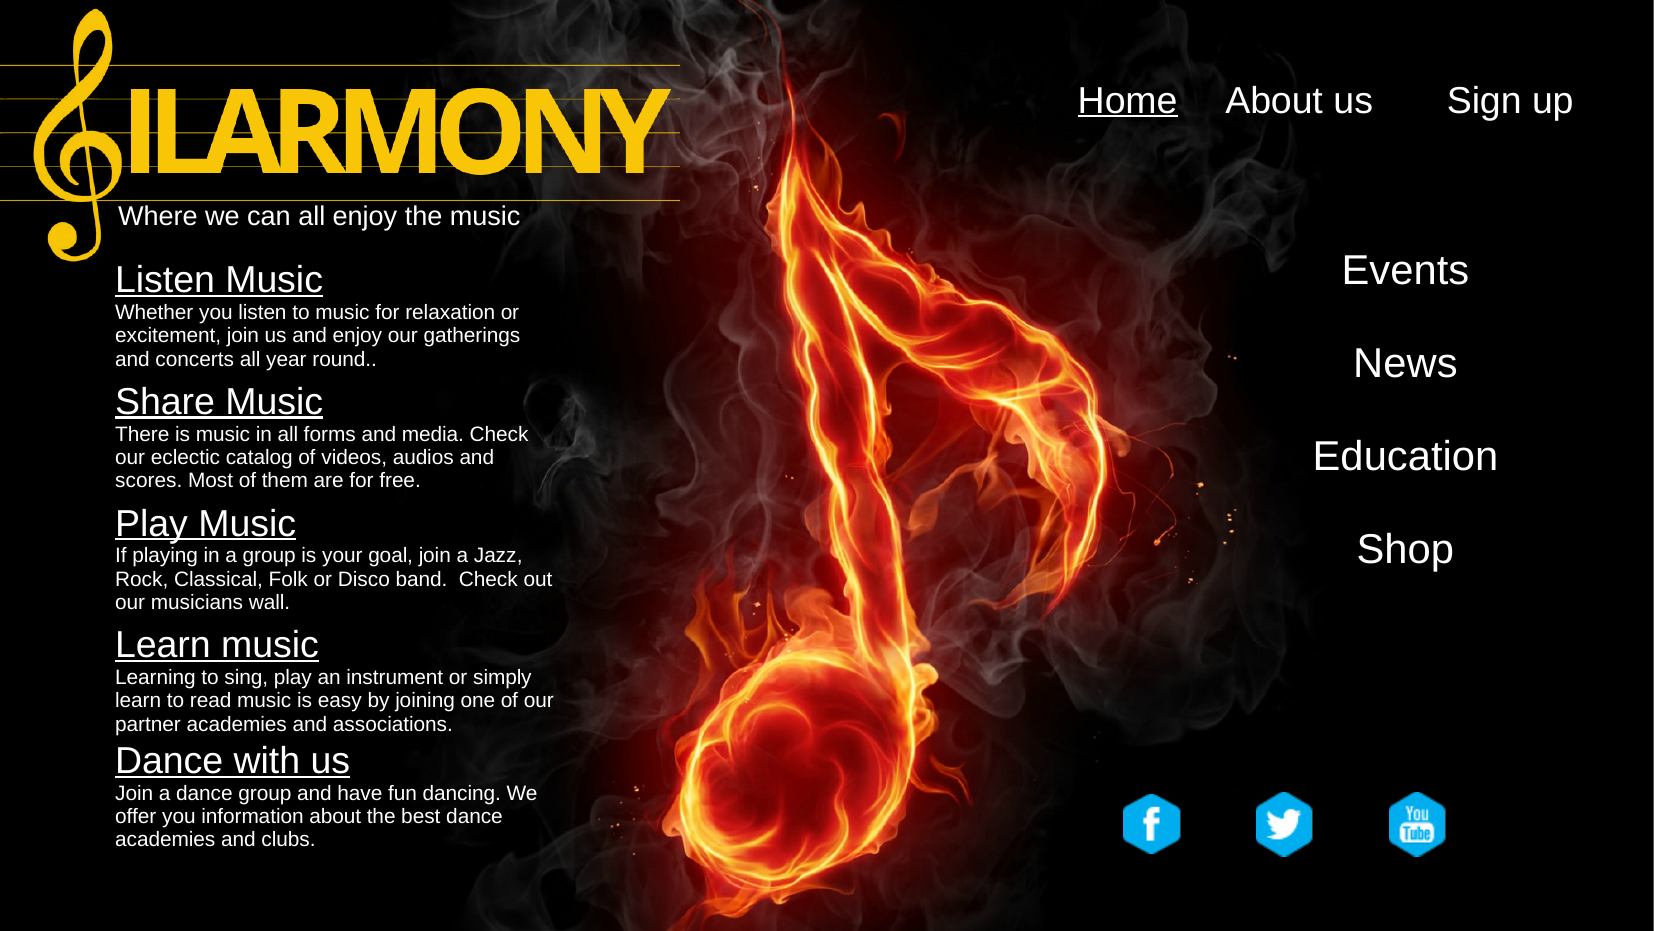

Home	About us	Sign up
Events
News
Education
Shop
# Where we can all enjoy the music
Listen Music
Whether you listen to music for relaxation or excitement, join us and enjoy our gatherings and concerts all year round..
Share Music
There is music in all forms and media. Check our eclectic catalog of videos, audios and scores. Most of them are for free.
Play Music
If playing in a group is your goal, join a Jazz, Rock, Classical, Folk or Disco band. Check out our musicians wall.
Learn music
Learning to sing, play an instrument or simply learn to read music is easy by joining one of our partner academies and associations.
Dance with us
Join a dance group and have fun dancing. We offer you information about the best dance academies and clubs.